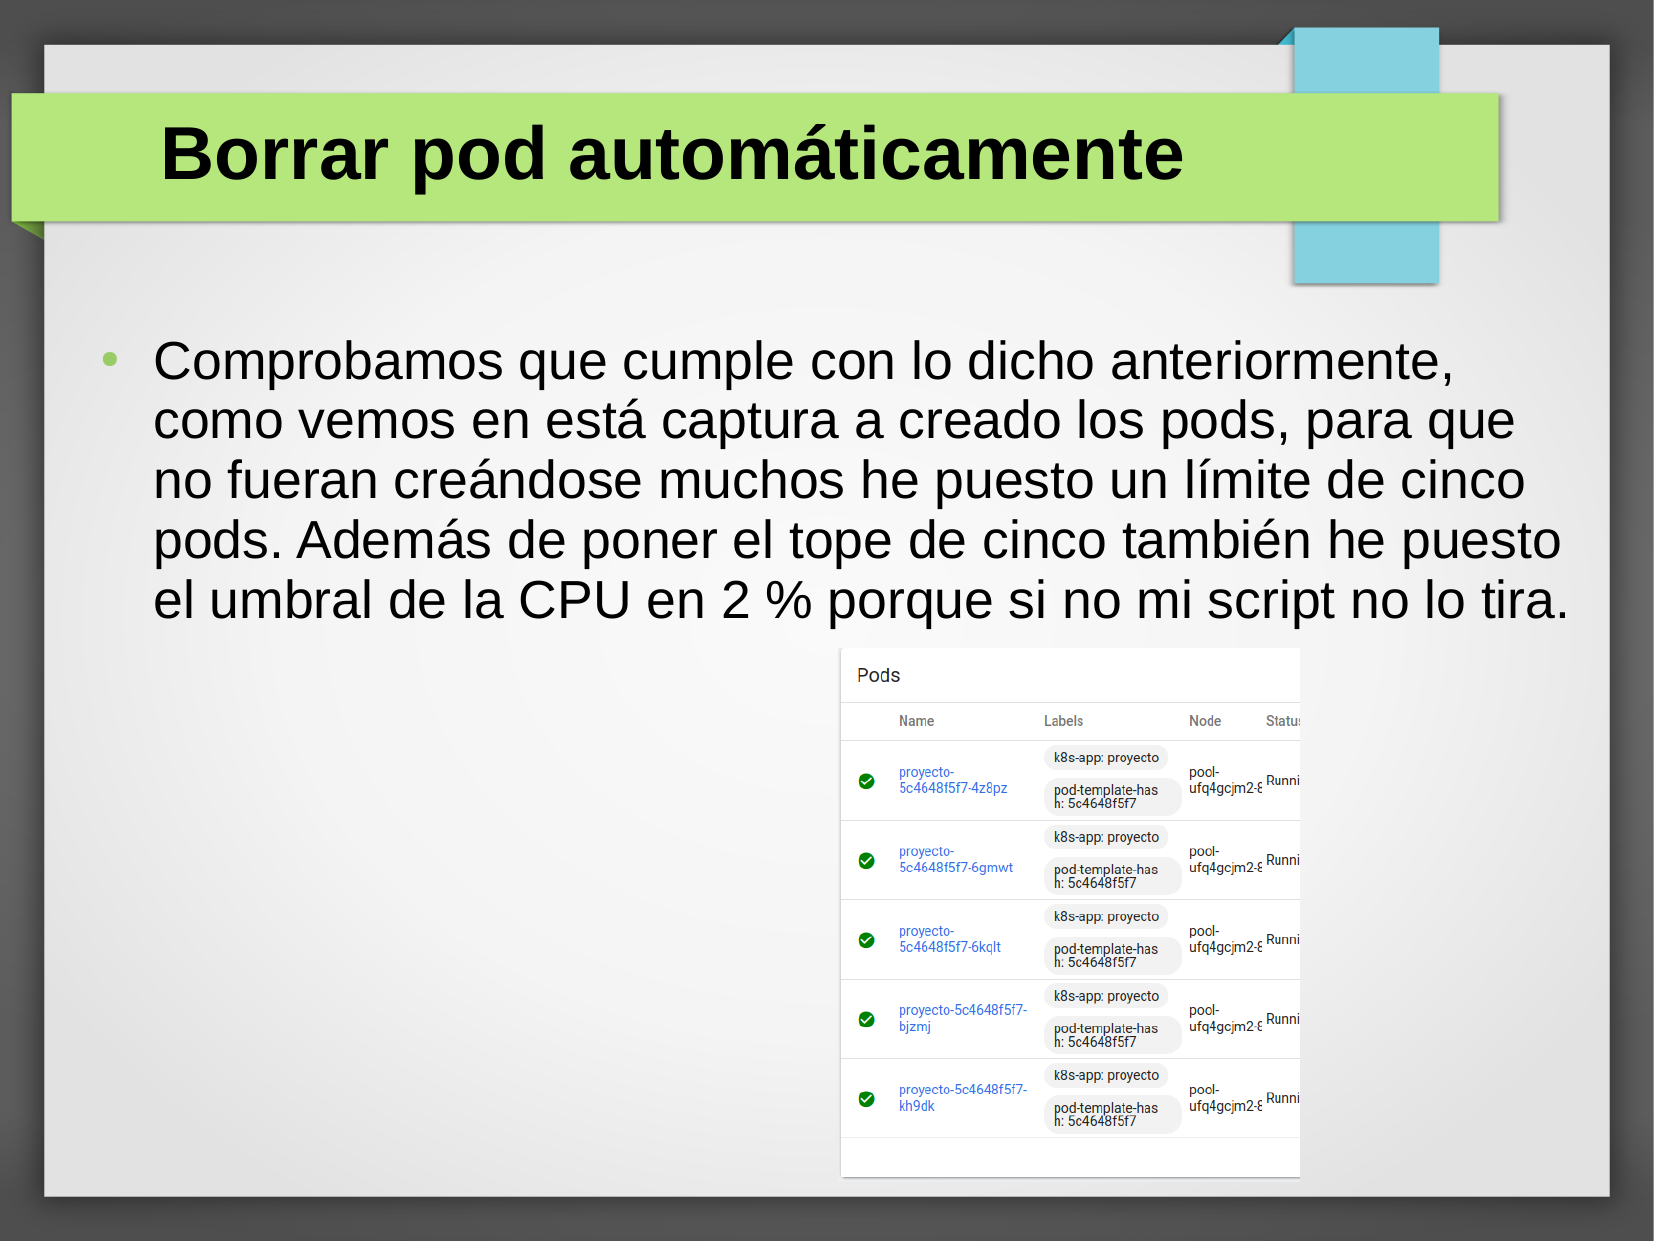

# Borrar pod automáticamente
Comprobamos que cumple con lo dicho anteriormente, como vemos en está captura a creado los pods, para que no fueran creándose muchos he puesto un límite de cinco pods. Además de poner el tope de cinco también he puesto el umbral de la CPU en 2 % porque si no mi script no lo tira.